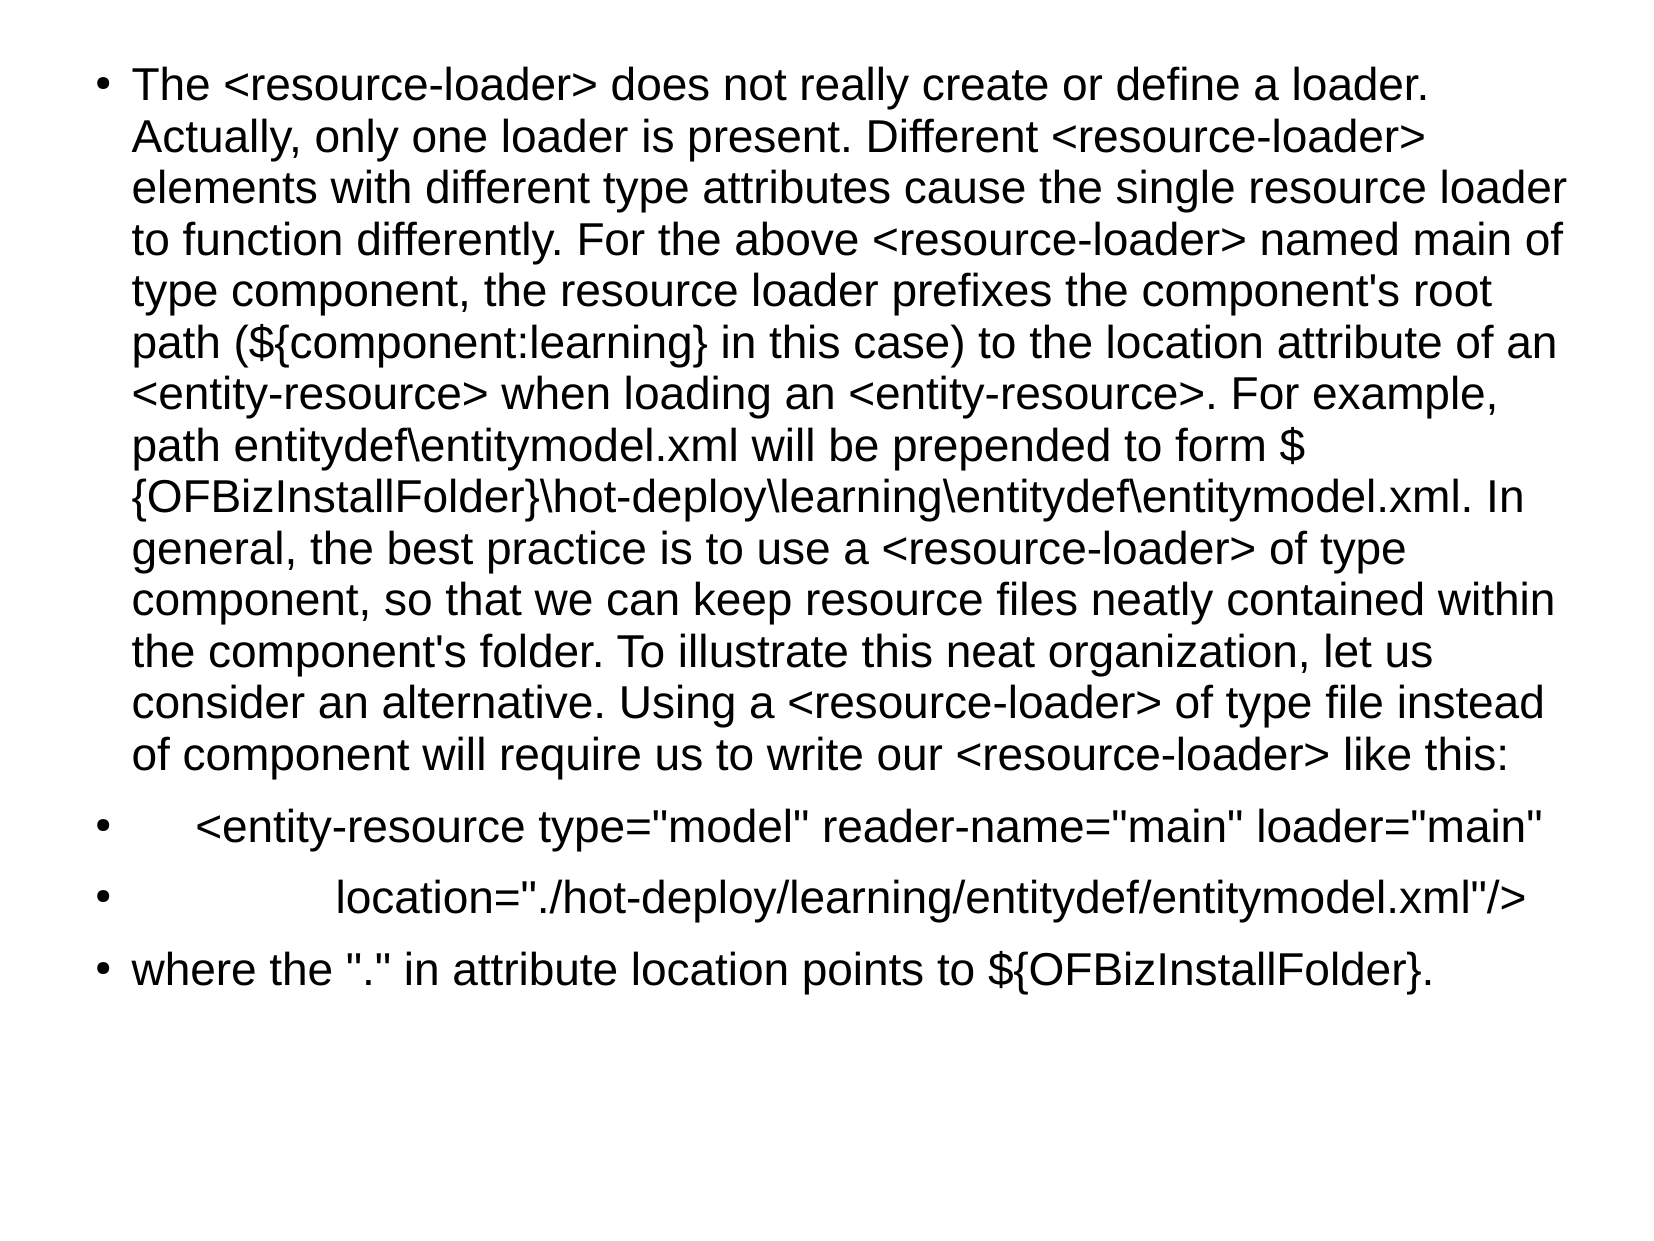

#
The <resource-loader> does not really create or define a loader. Actually, only one loader is present. Different <resource-loader> elements with different type attributes cause the single resource loader to function differently. For the above <resource-loader> named main of type component, the resource loader prefixes the component's root path (${component:learning} in this case) to the location attribute of an <entity-resource> when loading an <entity-resource>. For example, path entitydef\entitymodel.xml will be prepended to form ${OFBizInstallFolder}\hot-deploy\learning\entitydef\entitymodel.xml. In general, the best practice is to use a <resource-loader> of type component, so that we can keep resource files neatly contained within the component's folder. To illustrate this neat organization, let us consider an alternative. Using a <resource-loader> of type file instead of component will require us to write our <resource-loader> like this:
 <entity-resource type="model" reader-name="main" loader="main"
 location="./hot-deploy/learning/entitydef/entitymodel.xml"/>
where the "." in attribute location points to ${OFBizInstallFolder}.